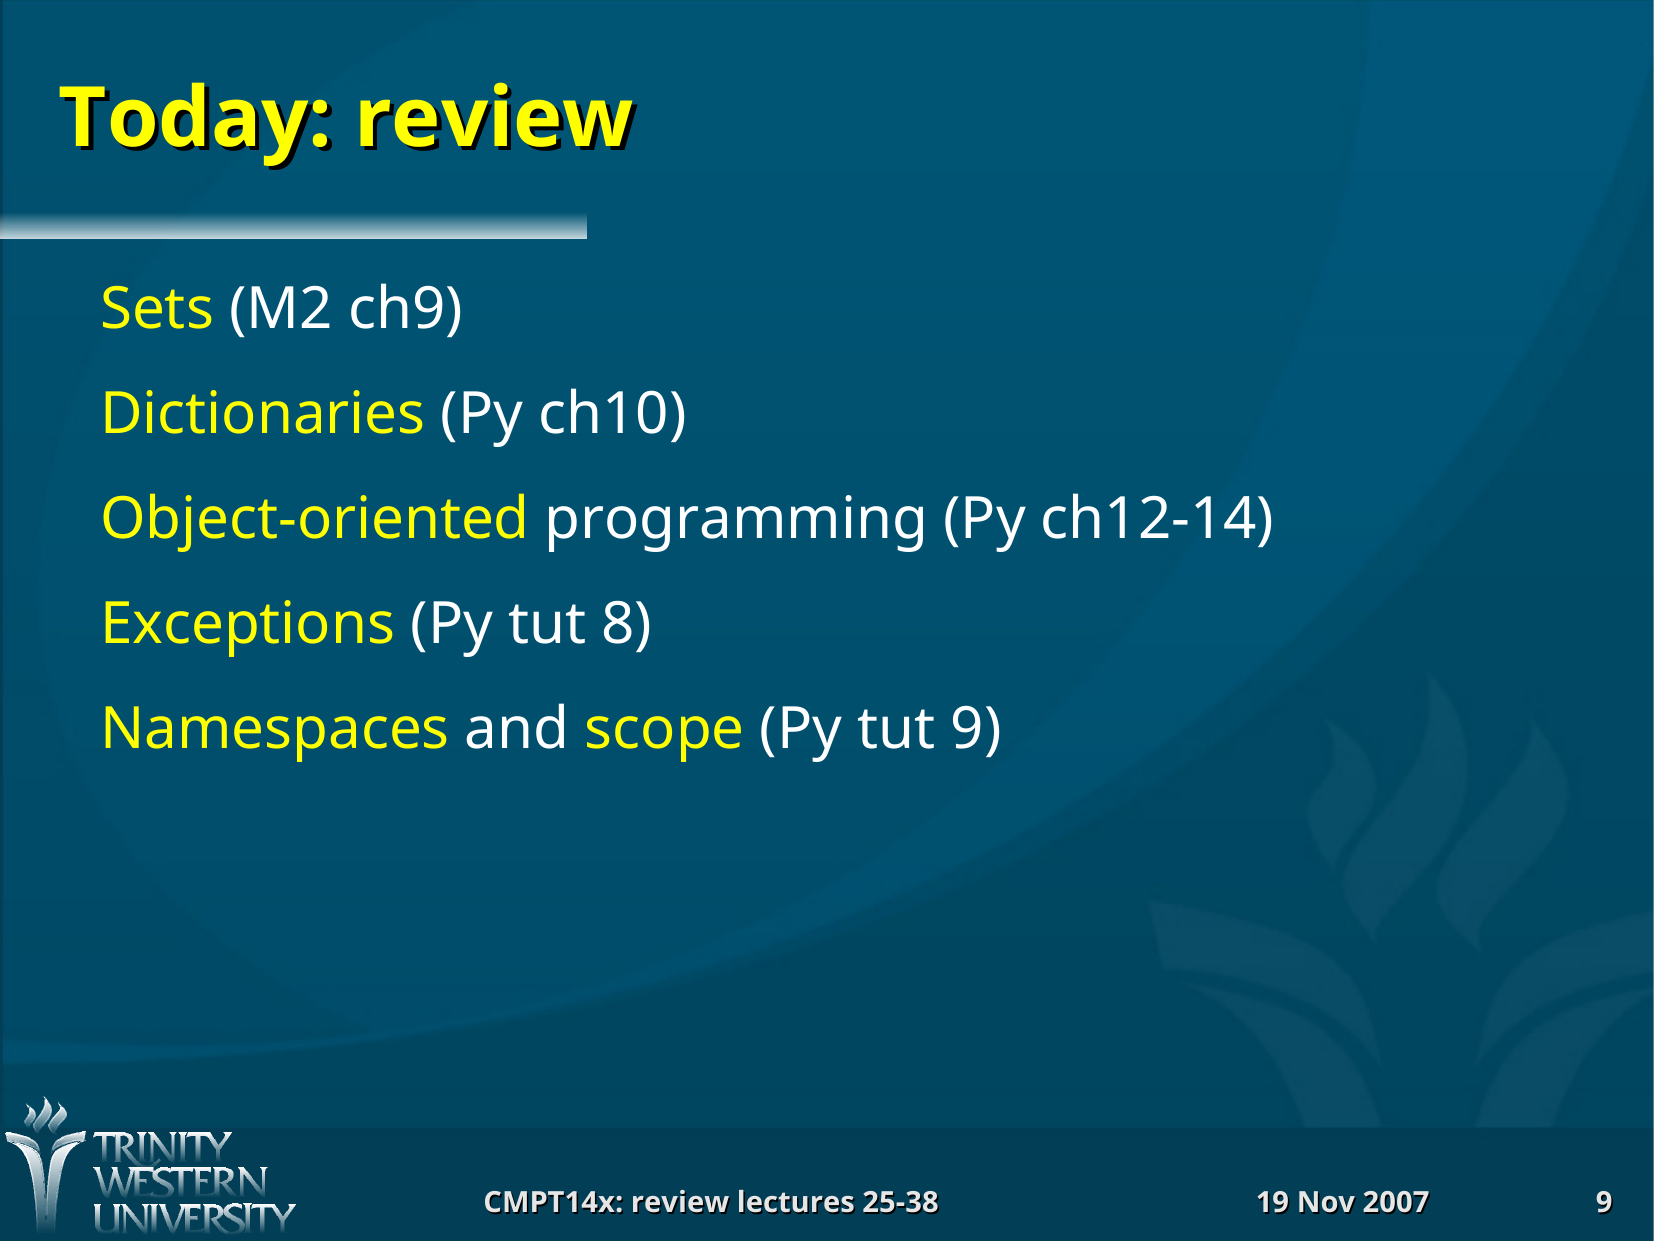

# Today: review
Sets (M2 ch9)
Dictionaries (Py ch10)
Object-oriented programming (Py ch12-14)
Exceptions (Py tut 8)
Namespaces and scope (Py tut 9)
CMPT14x: review lectures 25-38
19 Nov 2007
9